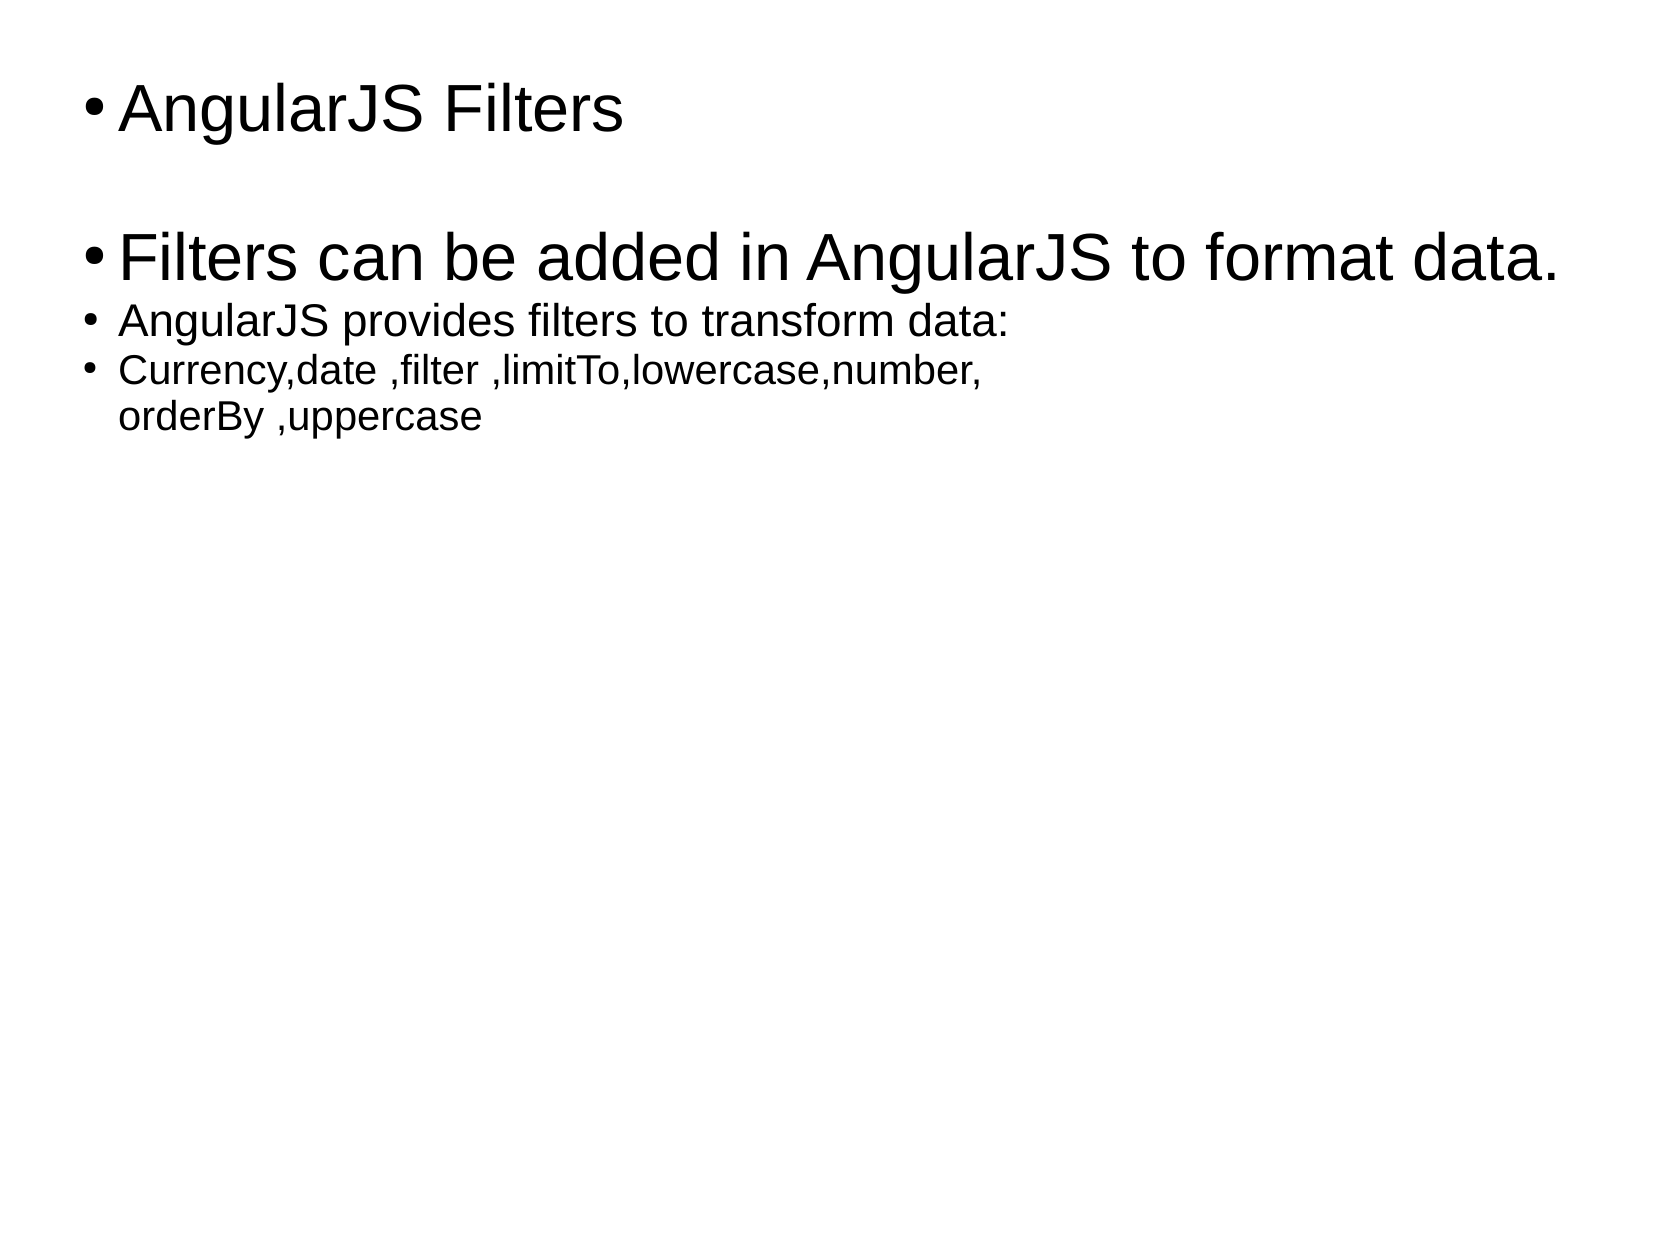

# AngularJS Filters
Filters can be added in AngularJS to format data.
AngularJS provides filters to transform data:
Currency,date ,filter ,limitTo,lowercase,number,
orderBy ,uppercase